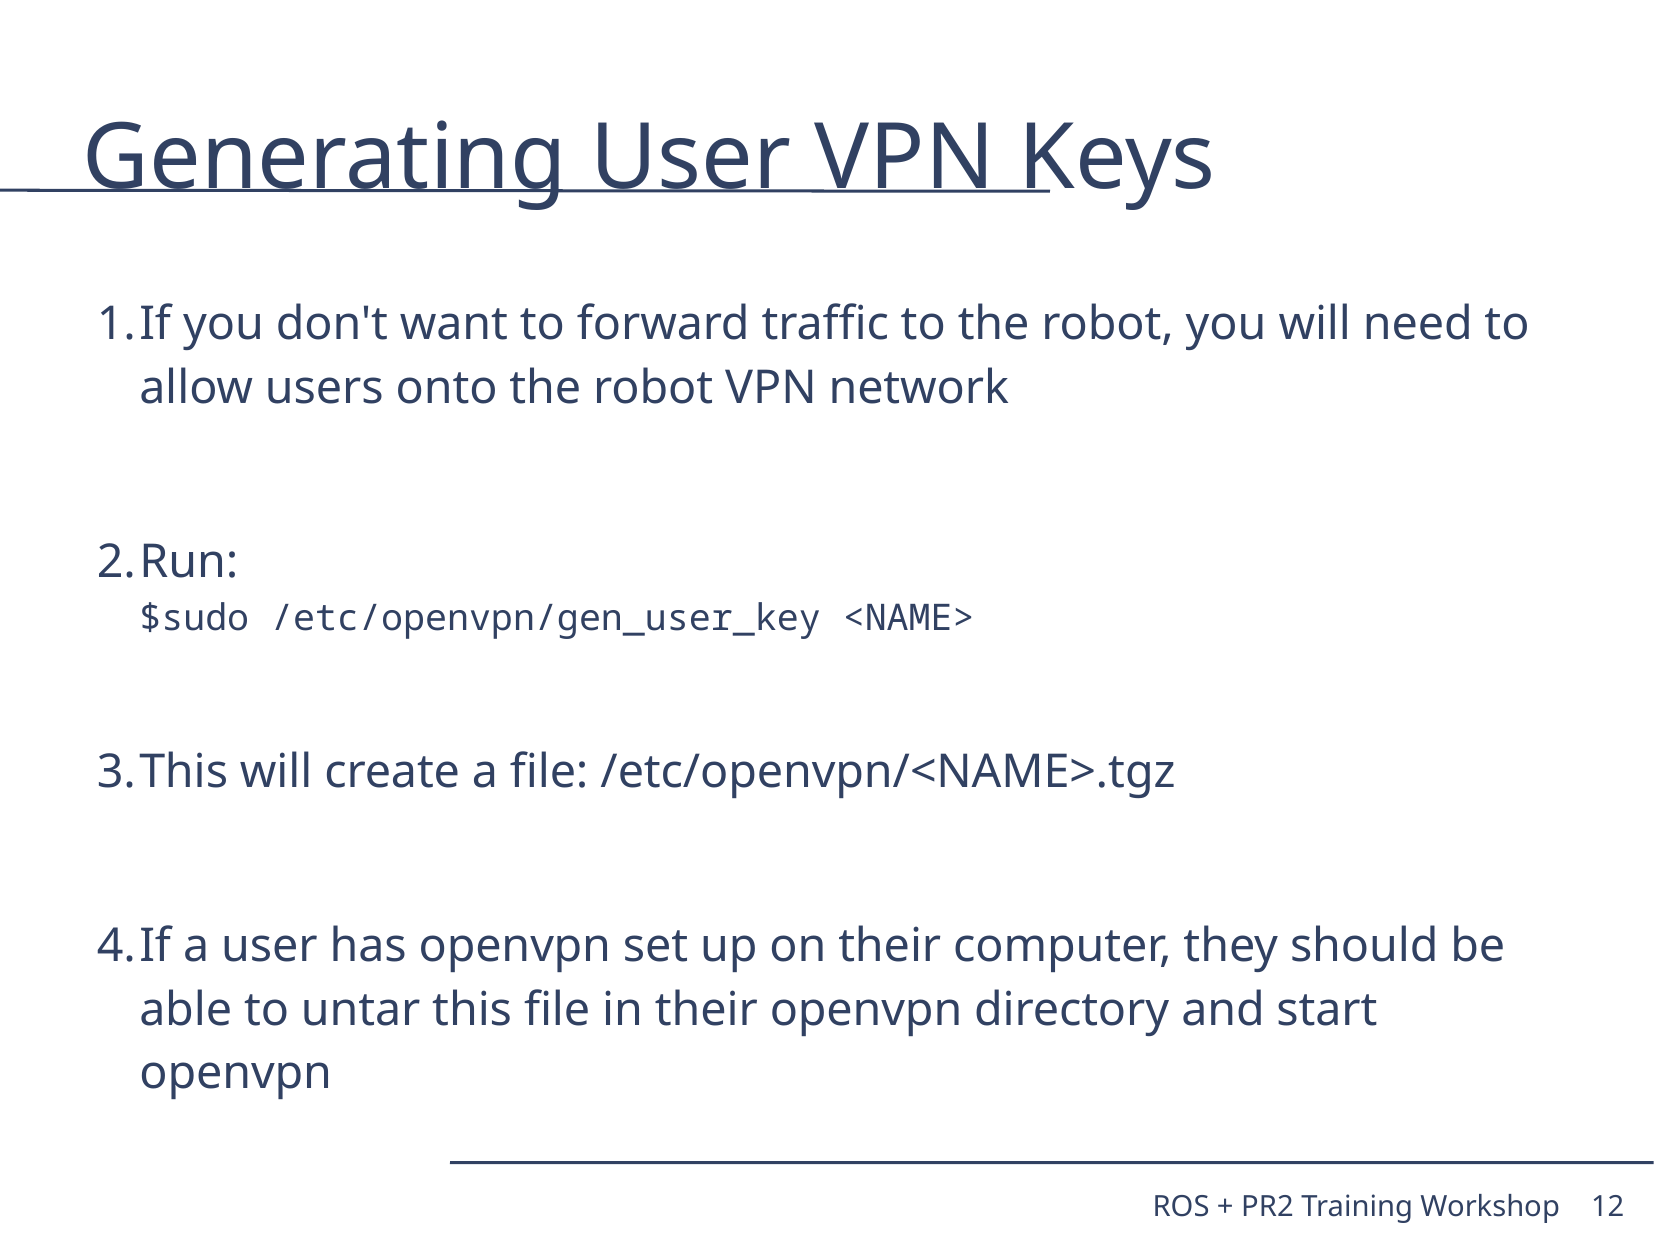

# Generating User VPN Keys
If you don't want to forward traffic to the robot, you will need to allow users onto the robot VPN network
Run:
$sudo /etc/openvpn/gen_user_key <NAME>
This will create a file: /etc/openvpn/<NAME>.tgz
If a user has openvpn set up on their computer, they should be able to untar this file in their openvpn directory and start openvpn